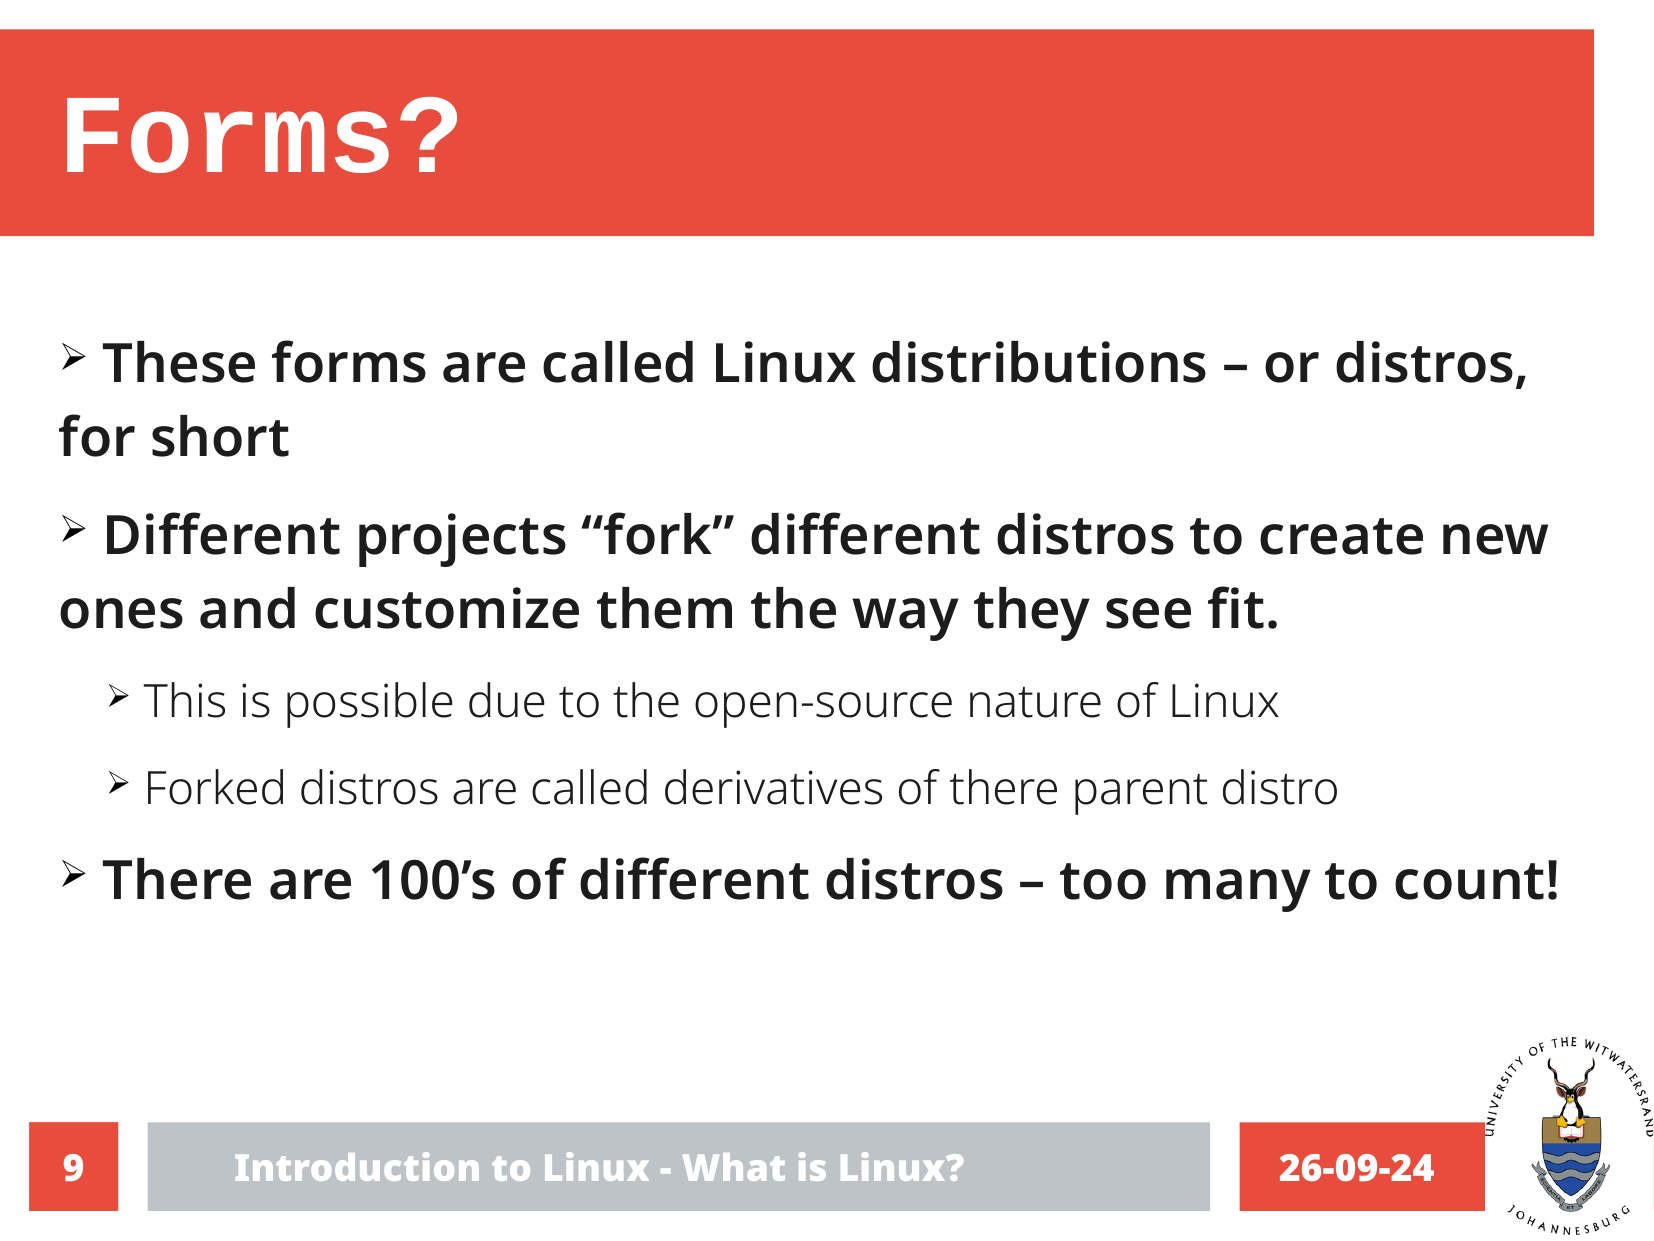

# Forms?
 These forms are called Linux distributions – or distros, for short
 Different projects “fork” different distros to create new ones and customize them the way they see fit.
 This is possible due to the open-source nature of Linux
 Forked distros are called derivatives of there parent distro
 There are 100’s of different distros – too many to count!
9
 Introduction to Linux - What is Linux?